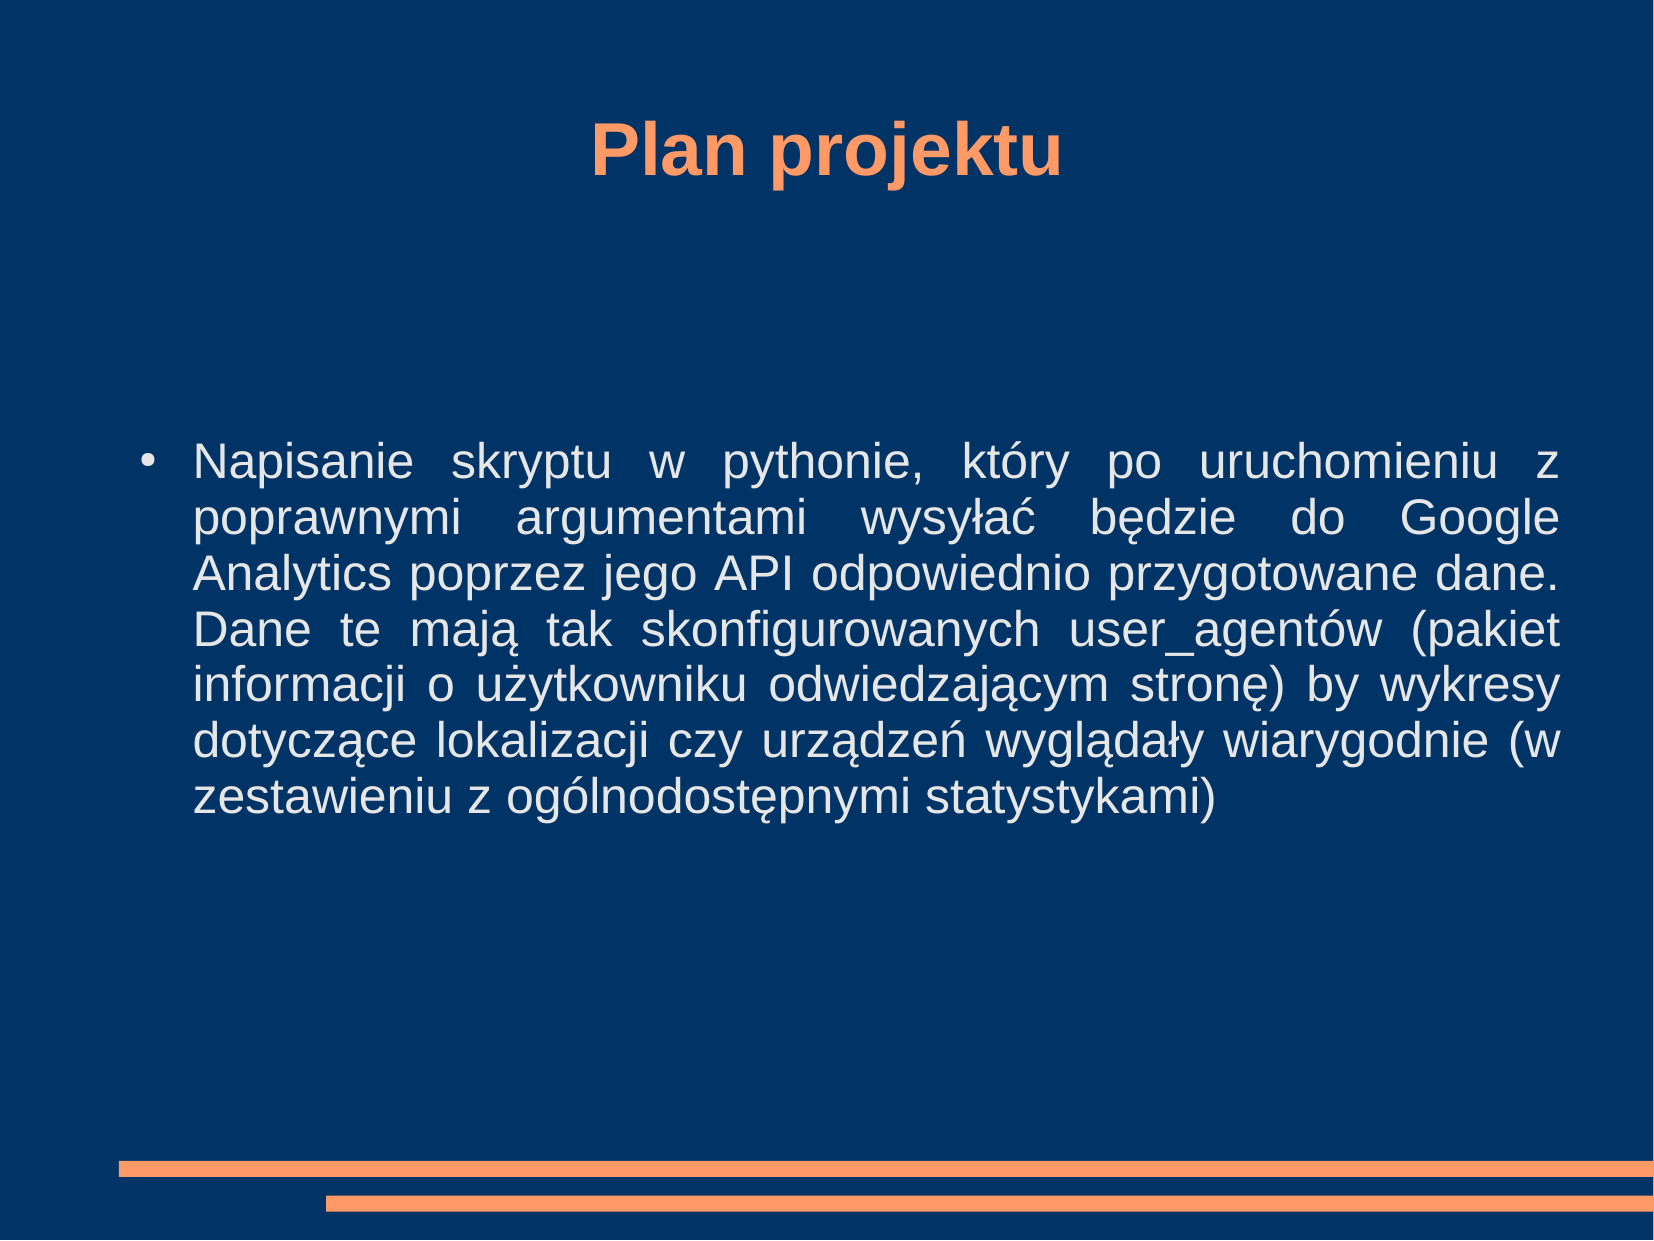

# Plan projektu
Napisanie skryptu w pythonie, który po uruchomieniu z poprawnymi argumentami wysyłać będzie do Google Analytics poprzez jego API odpowiednio przygotowane dane. Dane te mają tak skonfigurowanych user_agentów (pakiet informacji o użytkowniku odwiedzającym stronę) by wykresy dotyczące lokalizacji czy urządzeń wyglądały wiarygodnie (w zestawieniu z ogólnodostępnymi statystykami)